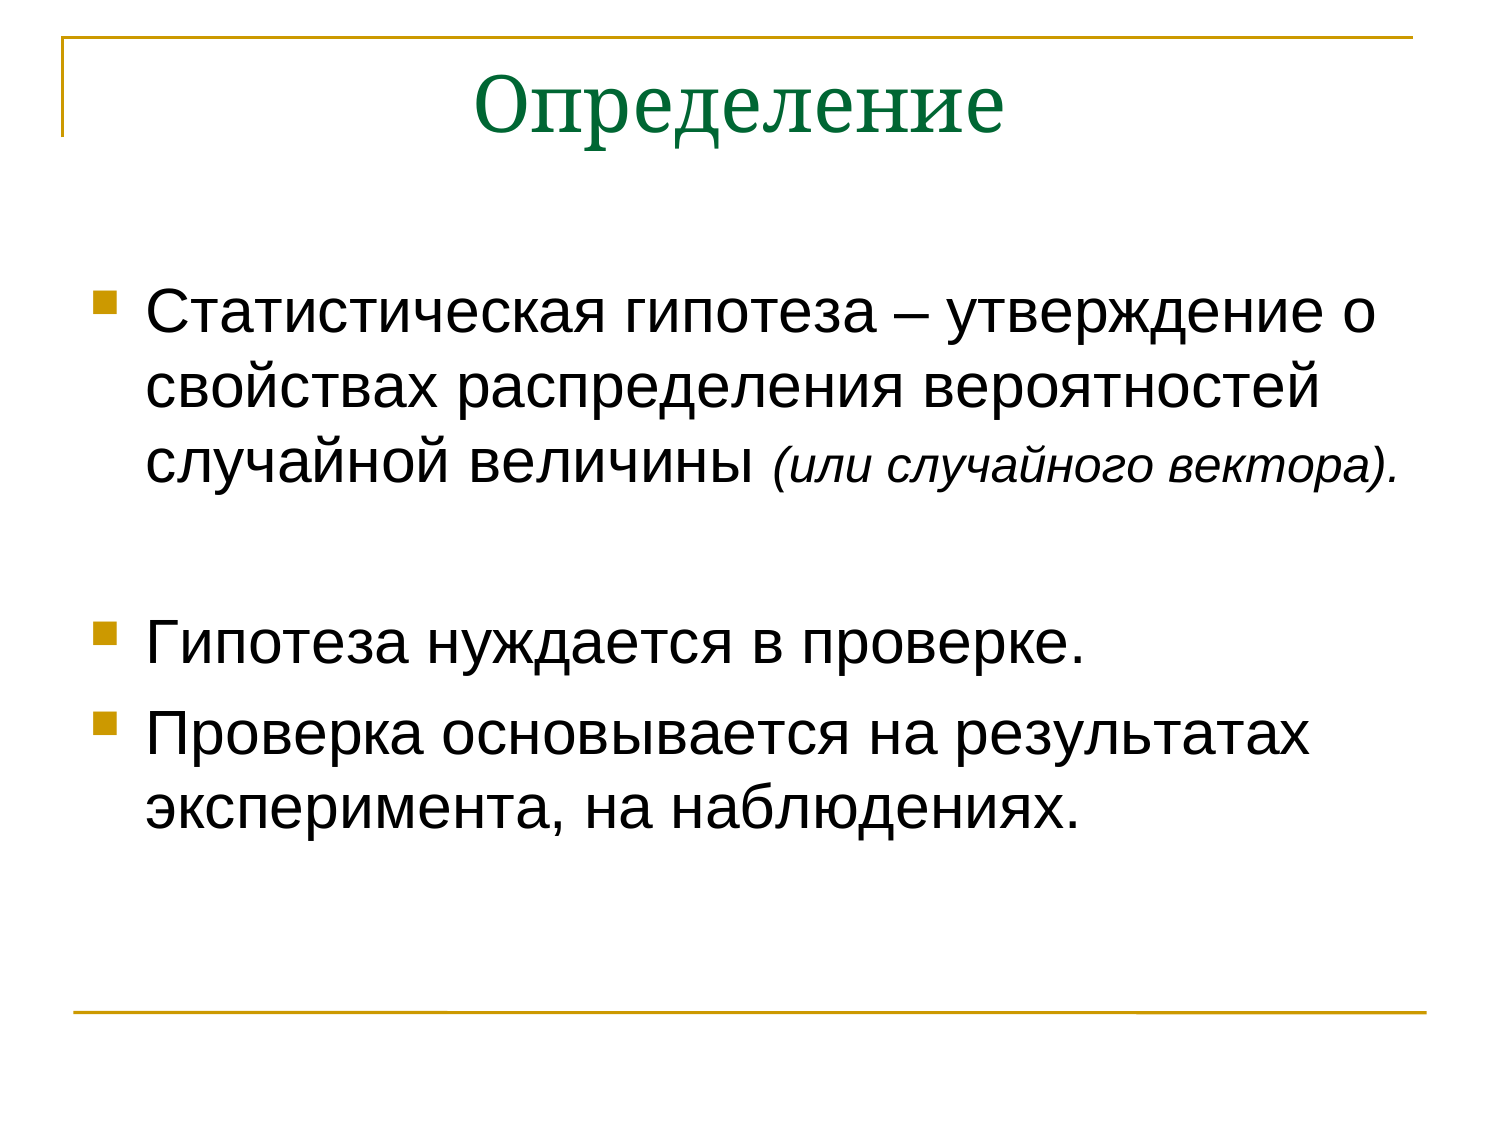

# Определение
Статистическая гипотеза – утверждение о свойствах распределения вероятностей случайной величины (или случайного вектора).
Гипотеза нуждается в проверке.
Проверка основывается на результатах эксперимента, на наблюдениях.